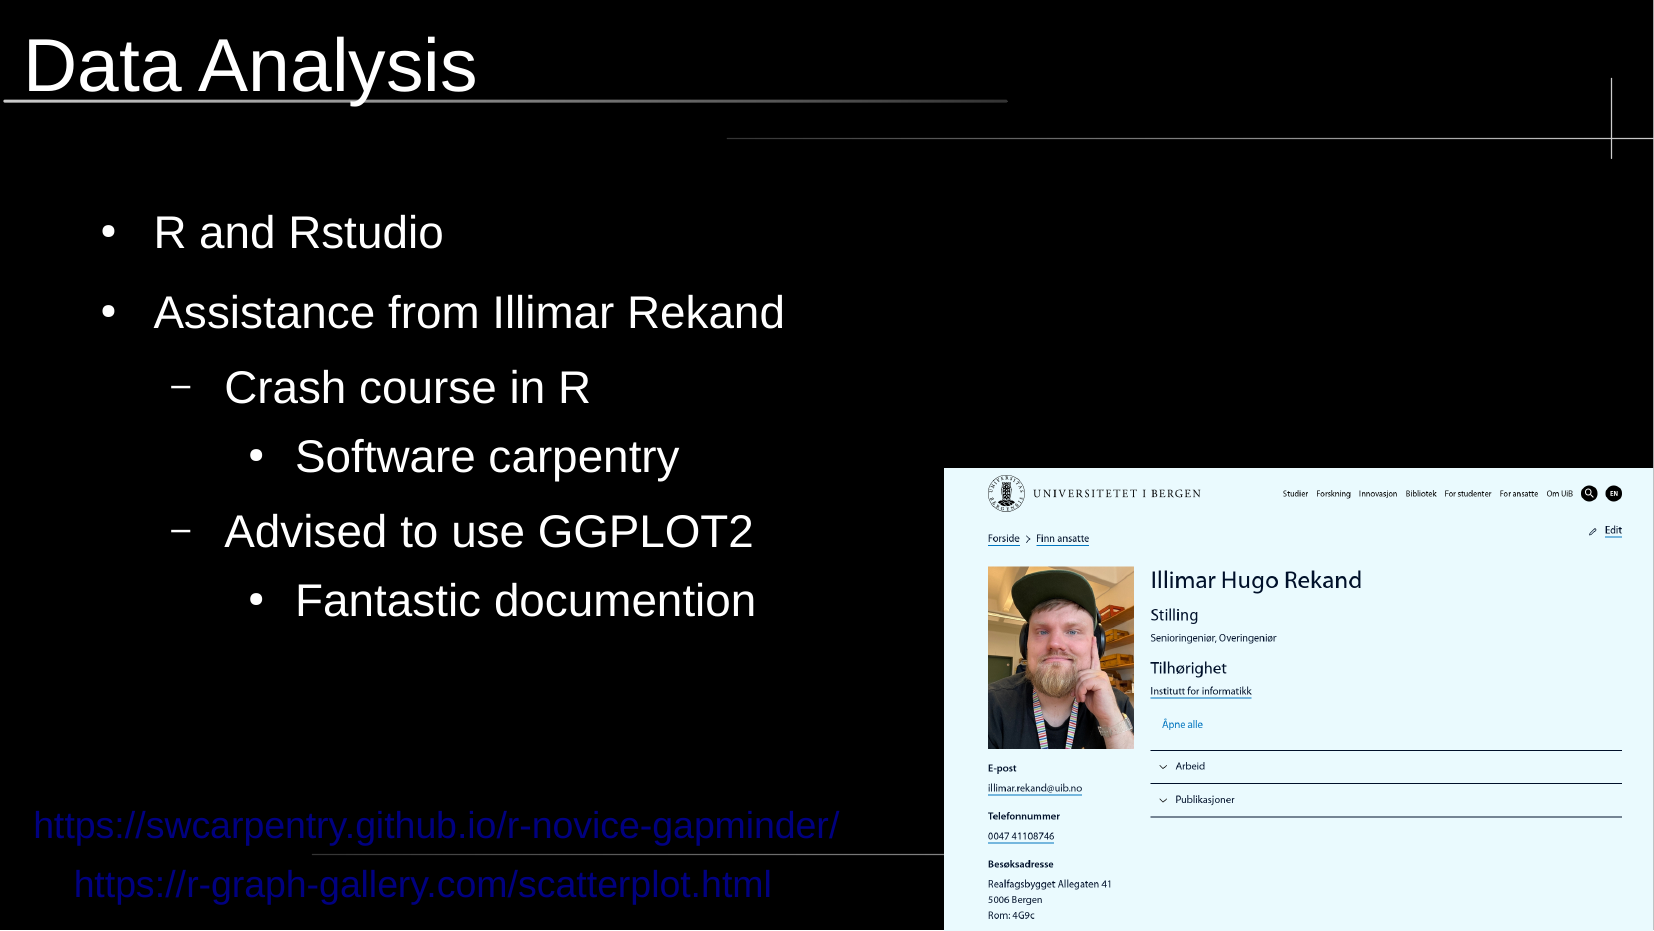

# Data Analysis
R and Rstudio
Assistance from Illimar Rekand
Crash course in R
Software carpentry
Advised to use GGPLOT2
Fantastic documention
https://swcarpentry.github.io/r-novice-gapminder/
https://r-graph-gallery.com/scatterplot.html
28